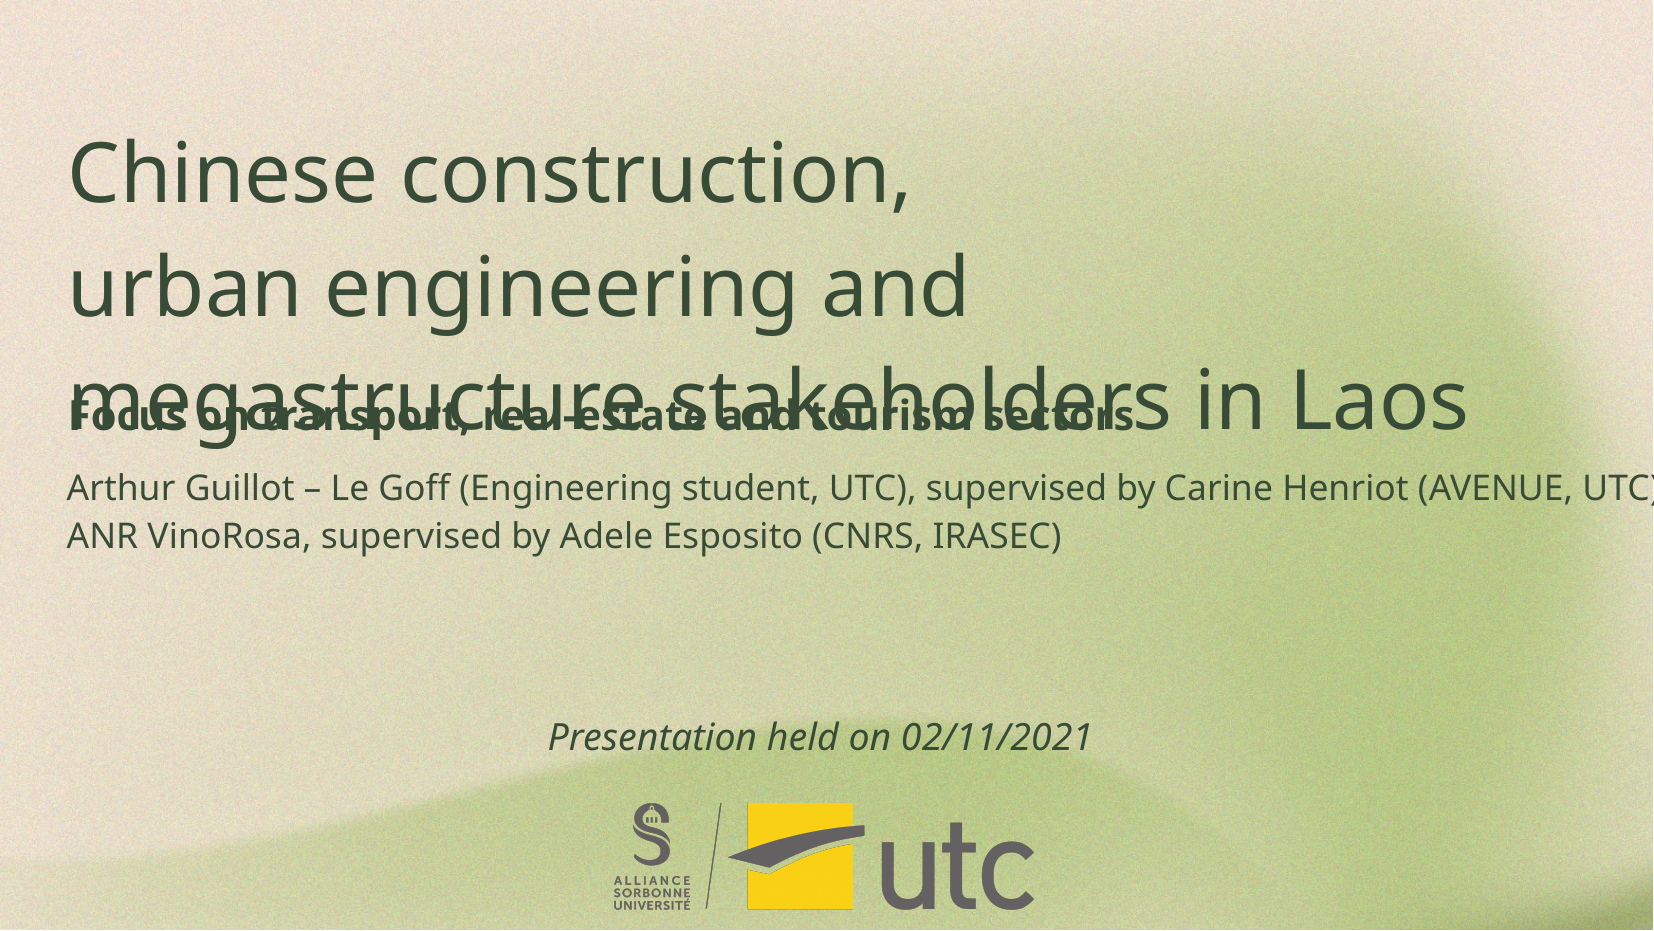

Chinese construction,
urban engineering and
megastructure stakeholders in Laos
Focus on transport, real-estate and tourism sectors
Arthur Guillot – Le Goff (Engineering student, UTC), supervised by Carine Henriot (AVENUE, UTC)
ANR VinoRosa, supervised by Adele Esposito (CNRS, IRASEC)
Presentation held on 02/11/2021